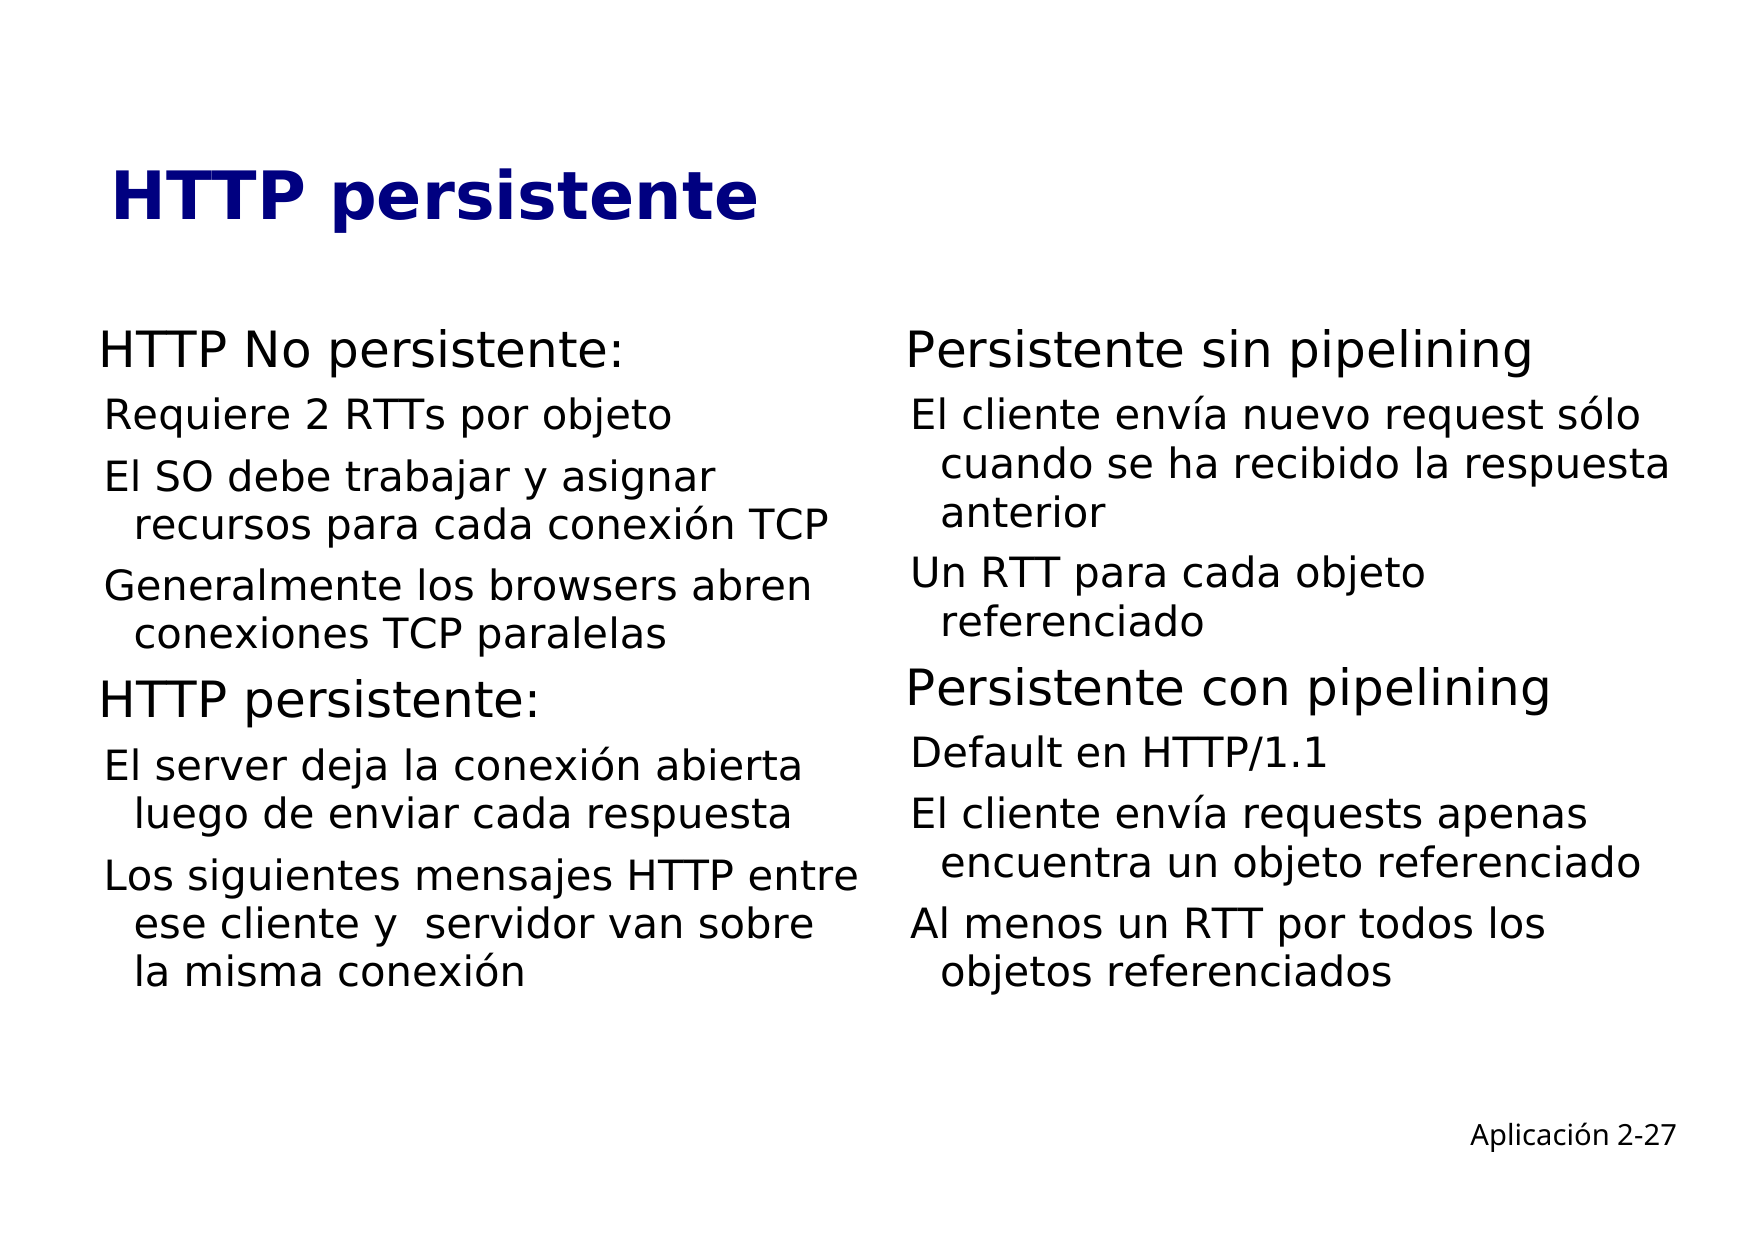

# HTTP persistente
HTTP No persistente:
Requiere 2 RTTs por objeto
El SO debe trabajar y asignar recursos para cada conexión TCP
Generalmente los browsers abren conexiones TCP paralelas
HTTP persistente:
El server deja la conexión abierta luego de enviar cada respuesta
Los siguientes mensajes HTTP entre ese cliente y servidor van sobre la misma conexión
Persistente sin pipelining
El cliente envía nuevo request sólo cuando se ha recibido la respuesta anterior
Un RTT para cada objeto referenciado
Persistente con pipelining
Default en HTTP/1.1
El cliente envía requests apenas encuentra un objeto referenciado
Al menos un RTT por todos los objetos referenciados